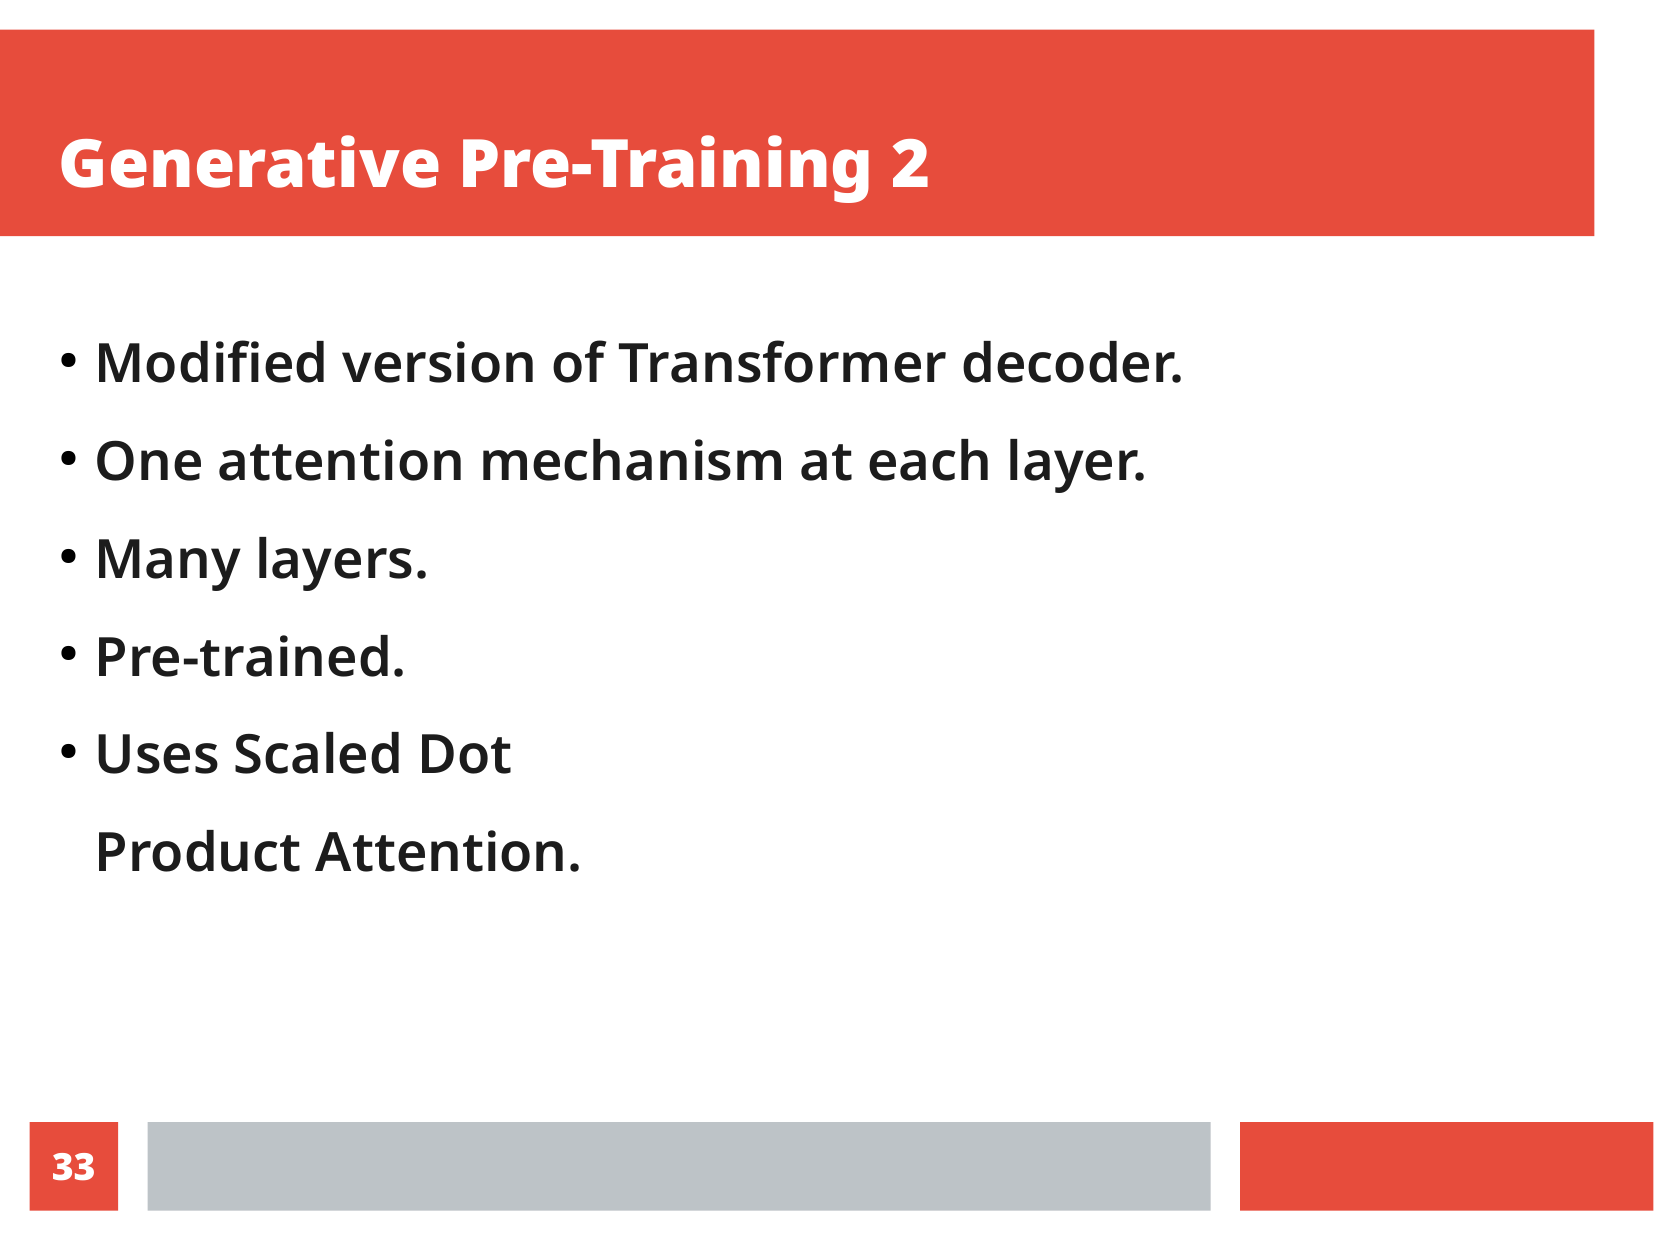

# Generative Pre-Training 2
Modified version of Transformer decoder.
One attention mechanism at each layer.
Many layers.
Pre-trained.
Uses Scaled Dot
Product Attention.
33